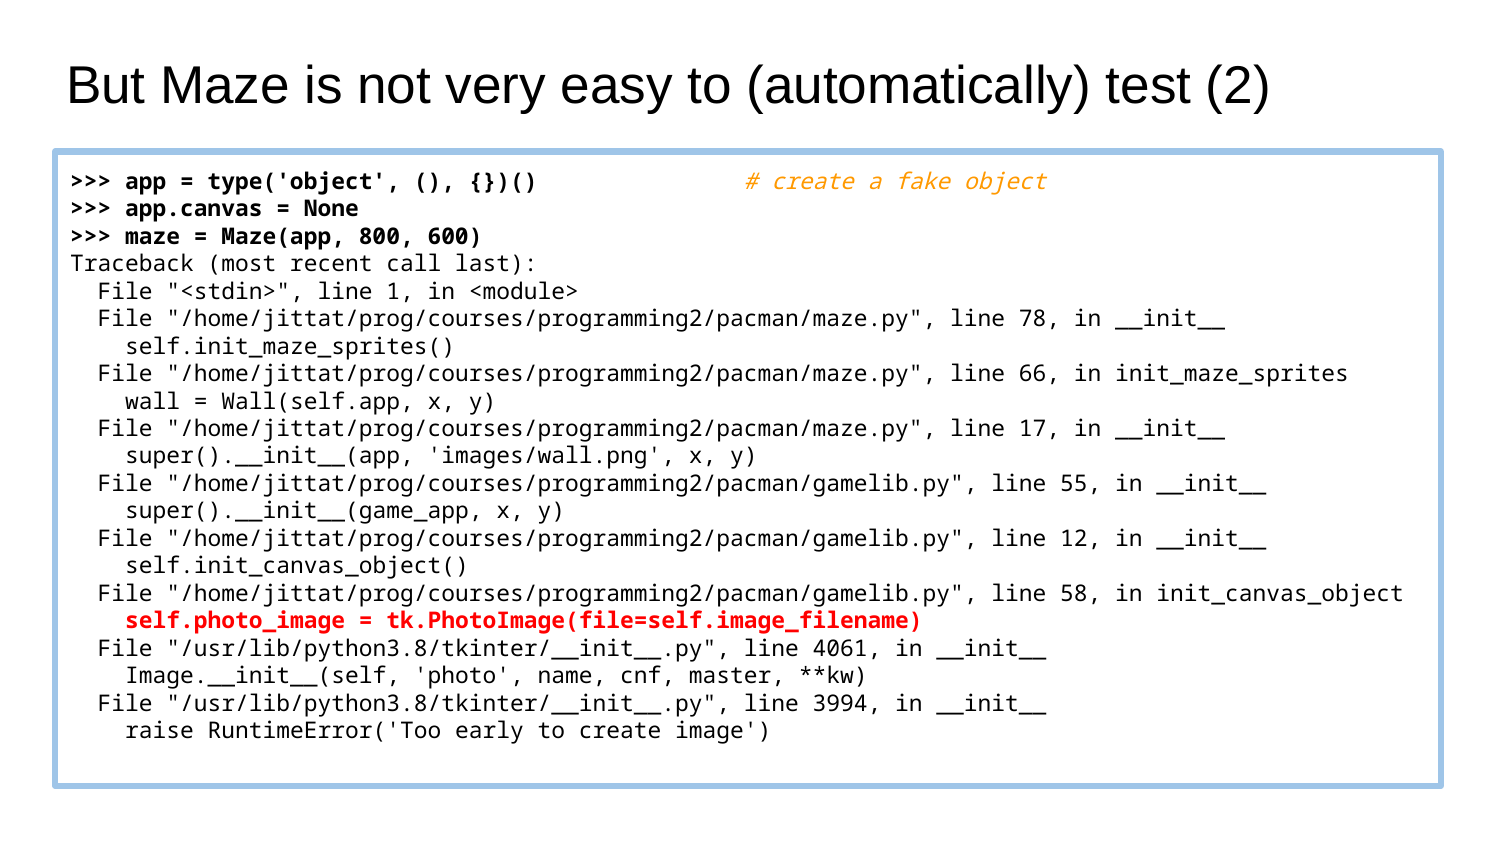

# But Maze is not very easy to (automatically) test (2)
>>> app = type('object', (), {})() # create a fake object
>>> app.canvas = None
>>> maze = Maze(app, 800, 600)
Traceback (most recent call last):
 File "<stdin>", line 1, in <module>
 File "/home/jittat/prog/courses/programming2/pacman/maze.py", line 78, in __init__
 self.init_maze_sprites()
 File "/home/jittat/prog/courses/programming2/pacman/maze.py", line 66, in init_maze_sprites
 wall = Wall(self.app, x, y)
 File "/home/jittat/prog/courses/programming2/pacman/maze.py", line 17, in __init__
 super().__init__(app, 'images/wall.png', x, y)
 File "/home/jittat/prog/courses/programming2/pacman/gamelib.py", line 55, in __init__
 super().__init__(game_app, x, y)
 File "/home/jittat/prog/courses/programming2/pacman/gamelib.py", line 12, in __init__
 self.init_canvas_object()
 File "/home/jittat/prog/courses/programming2/pacman/gamelib.py", line 58, in init_canvas_object
 self.photo_image = tk.PhotoImage(file=self.image_filename)
 File "/usr/lib/python3.8/tkinter/__init__.py", line 4061, in __init__
 Image.__init__(self, 'photo', name, cnf, master, **kw)
 File "/usr/lib/python3.8/tkinter/__init__.py", line 3994, in __init__
 raise RuntimeError('Too early to create image')
RuntimeError: Too early to create image